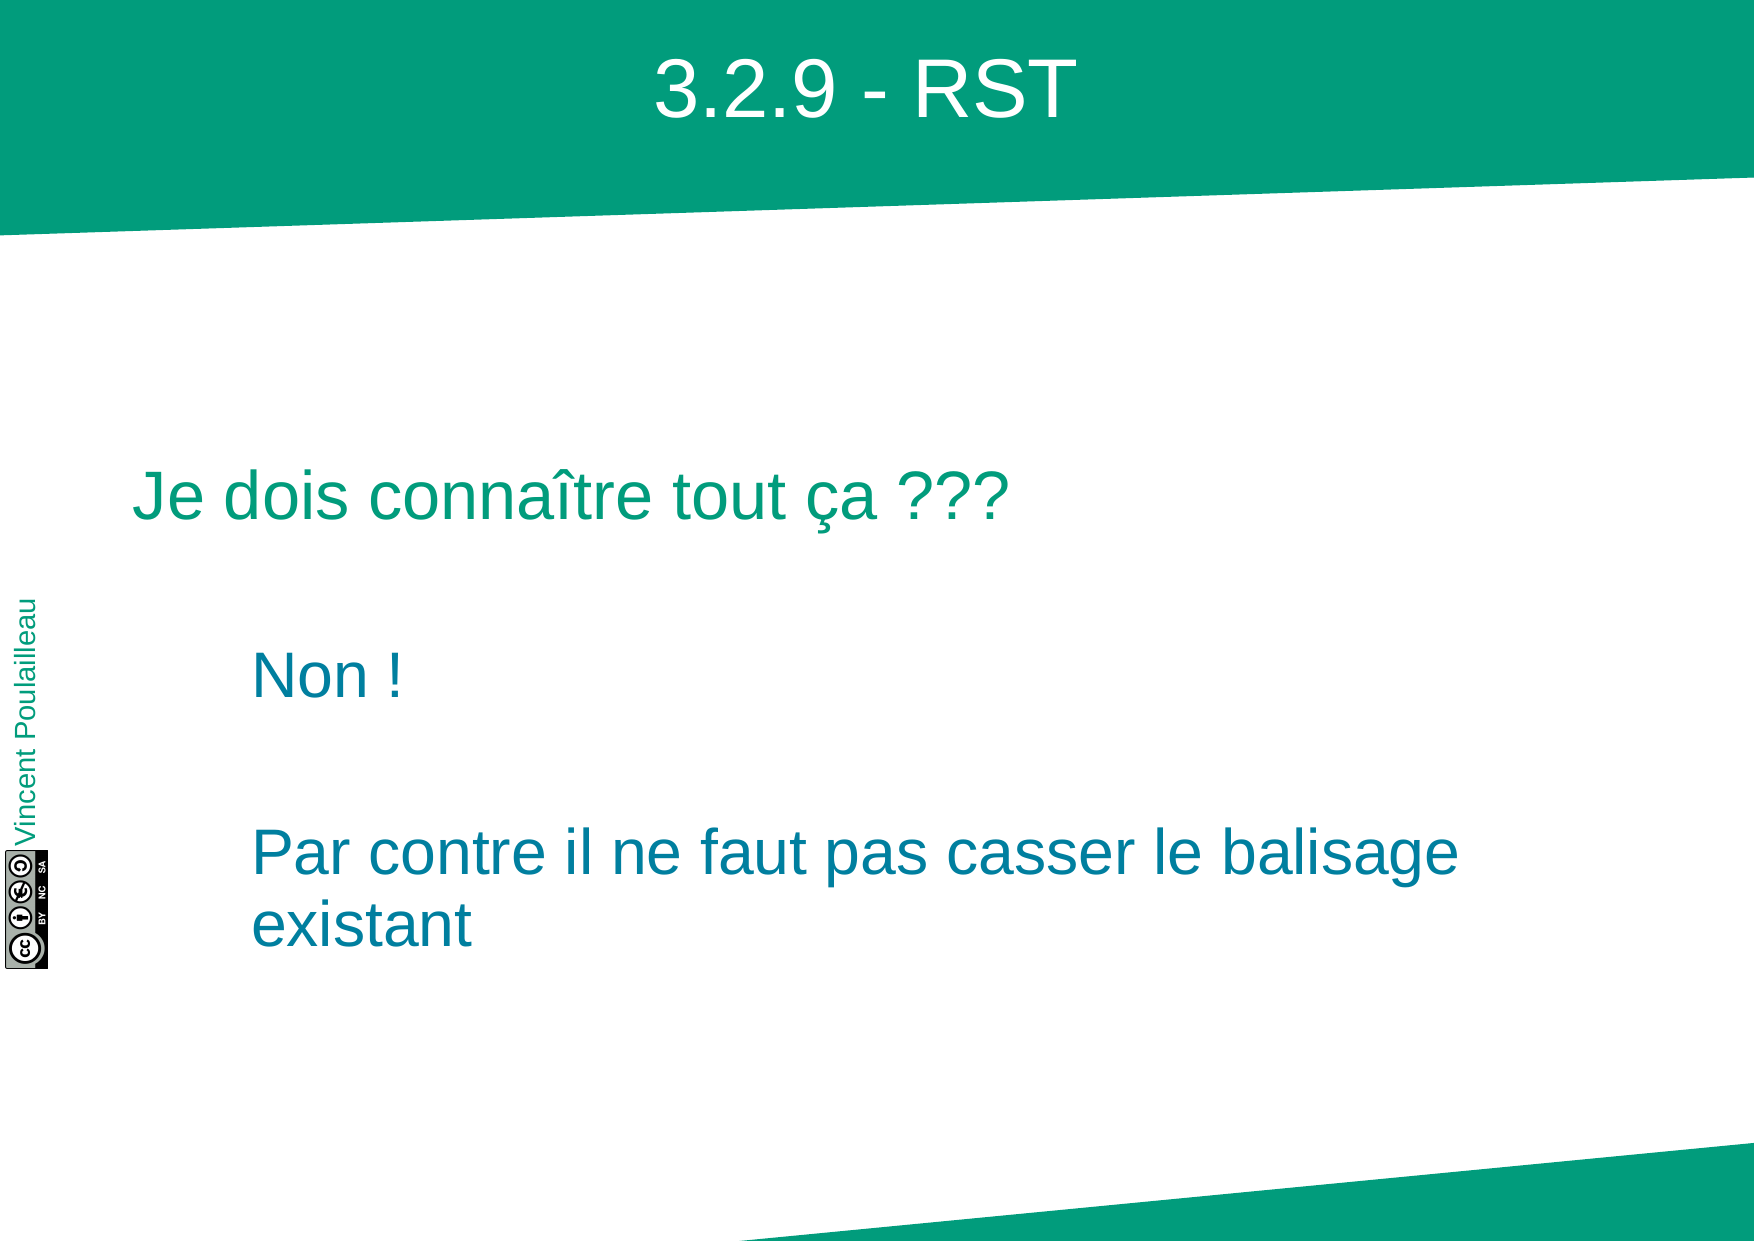

3.2.9 - RST
Je dois connaître tout ça ???
Non !
Par contre il ne faut pas casser le balisage existant
© 2019 Vincent Poulailleau